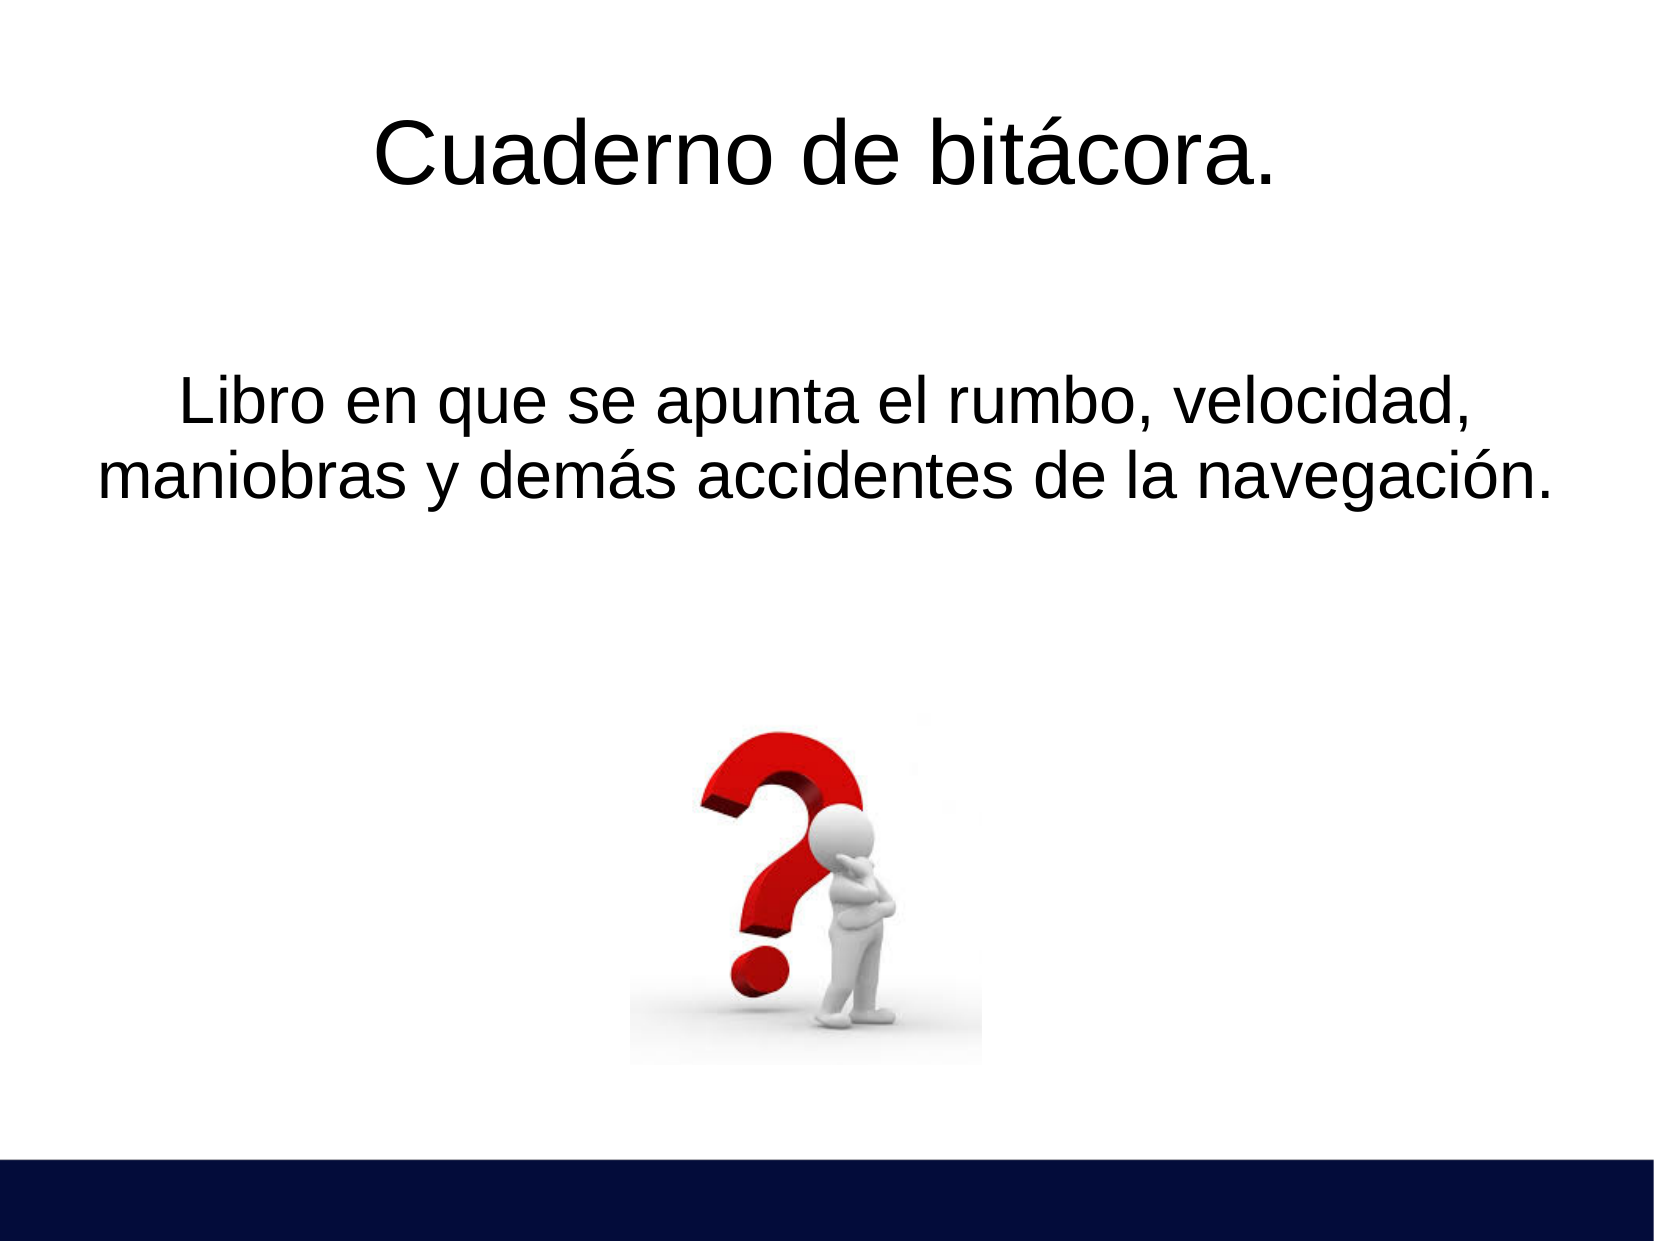

# Cuaderno de bitácora.
Libro en que se apunta el rumbo, velocidad, maniobras y demás accidentes de la navegación.